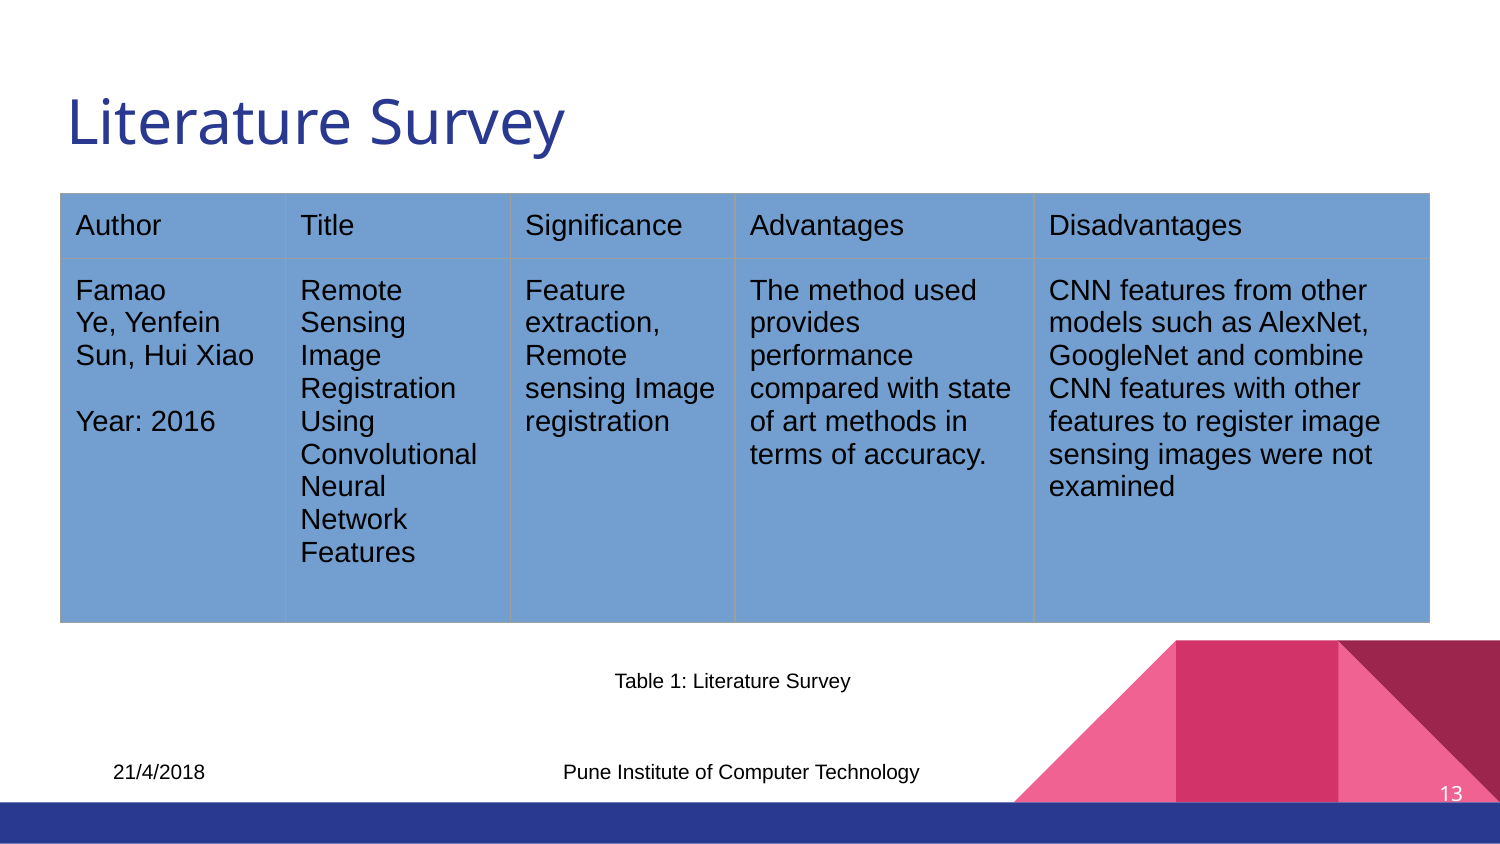

# Literature Survey
| Author | Title | Significance | Advantages | Disadvantages |
| --- | --- | --- | --- | --- |
| Famao Ye, Yenfein Sun, Hui Xiao Year: 2016 | Remote Sensing Image Registration Using Convolutional Neural Network Features | Feature extraction, Remote sensing Image registration | The method used provides performance compared with state of art methods in terms of accuracy. | CNN features from other models such as AlexNet, GoogleNet and combine CNN features with other features to register image sensing images were not examined |
Table 1: Literature Survey